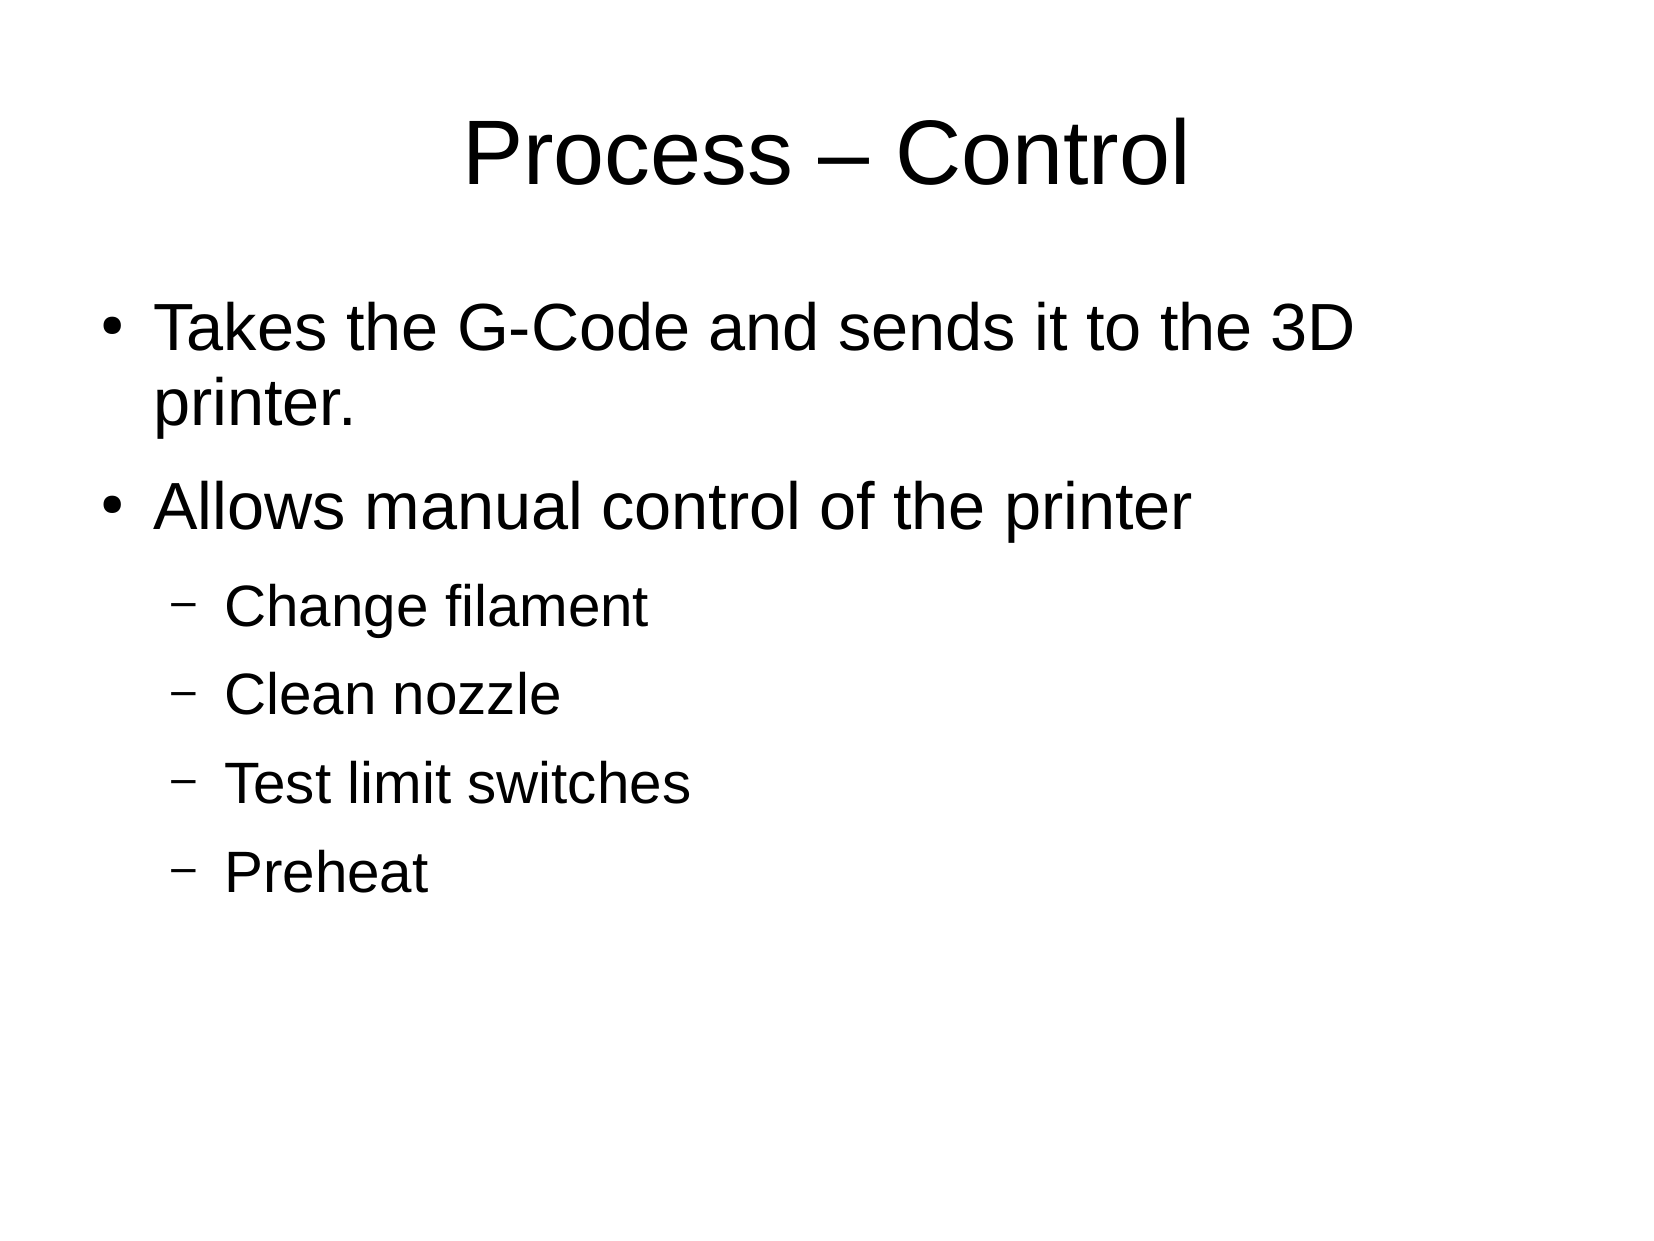

# Process – Control
Takes the G-Code and sends it to the 3D printer.
Allows manual control of the printer
Change filament
Clean nozzle
Test limit switches
Preheat